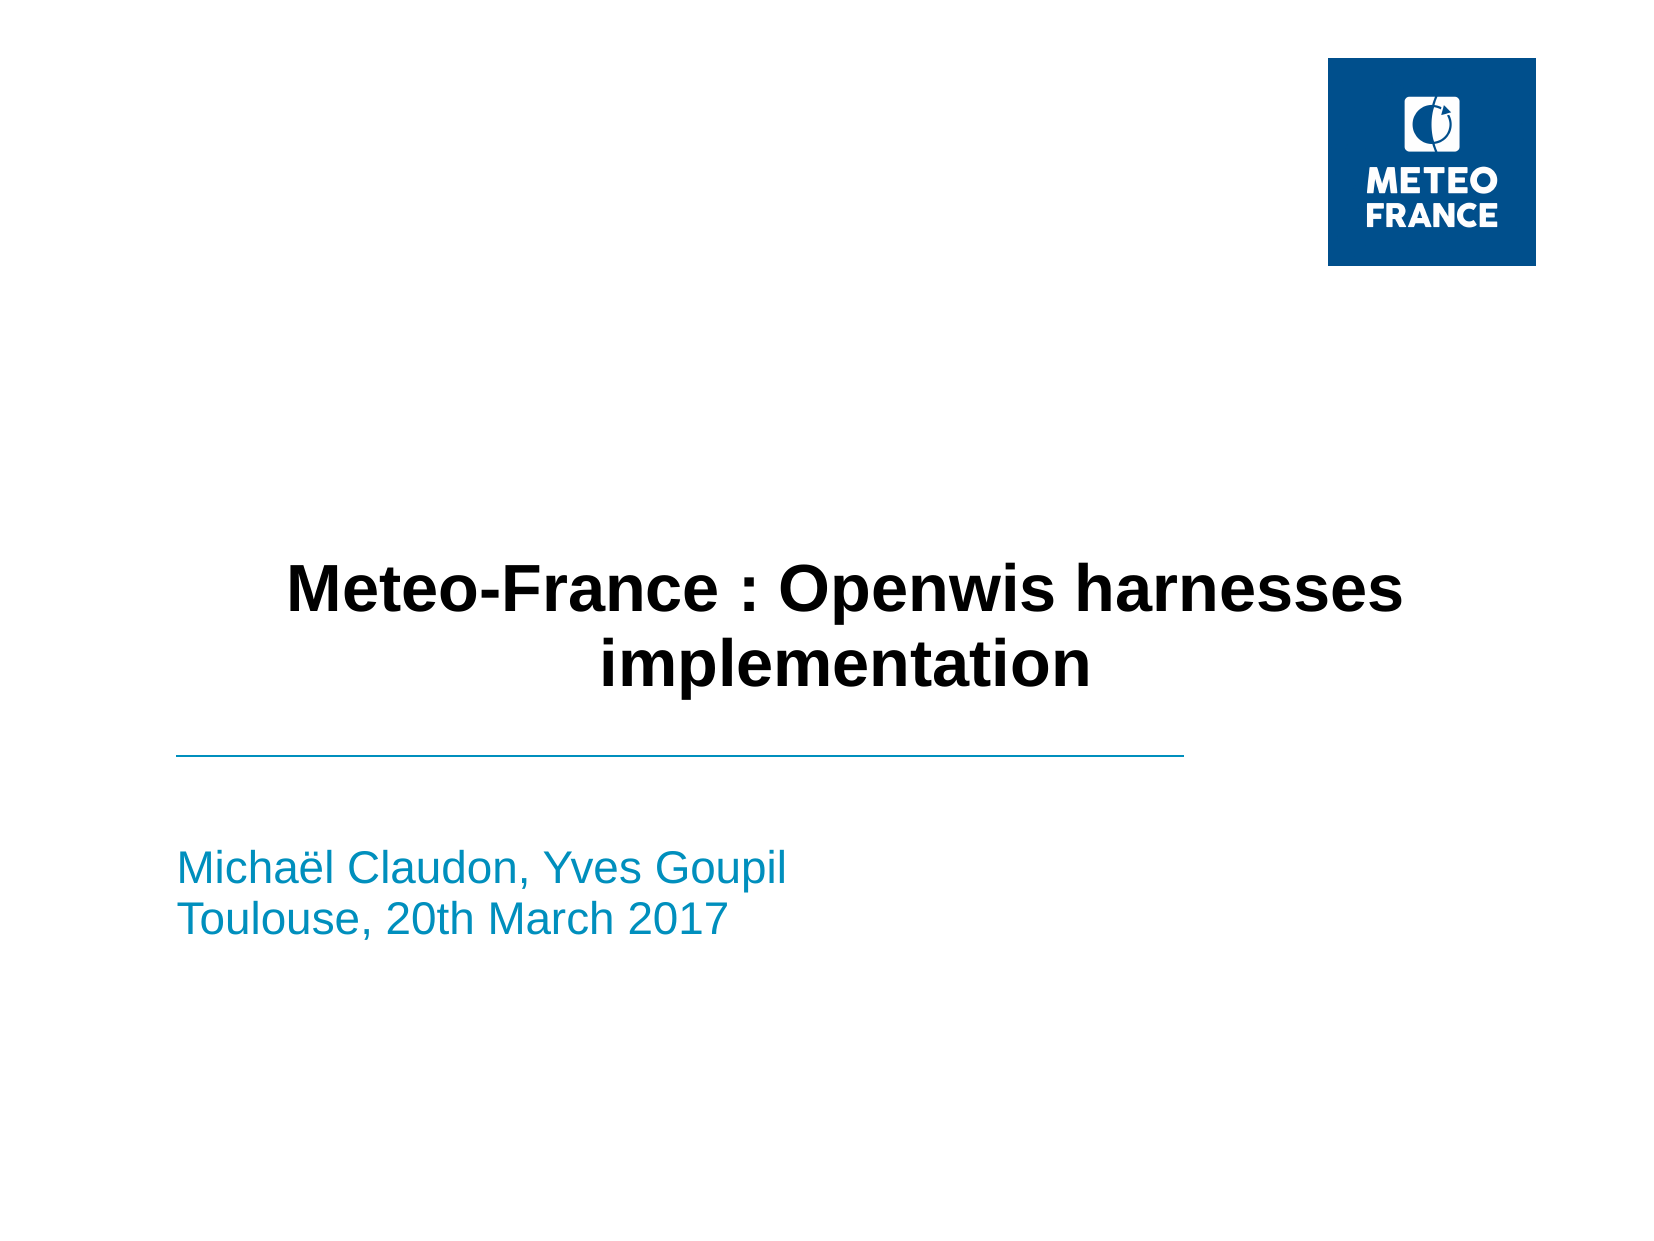

# Meteo-France : Openwis harnesses implementation
Michaël Claudon, Yves Goupil
Toulouse, 20th March 2017